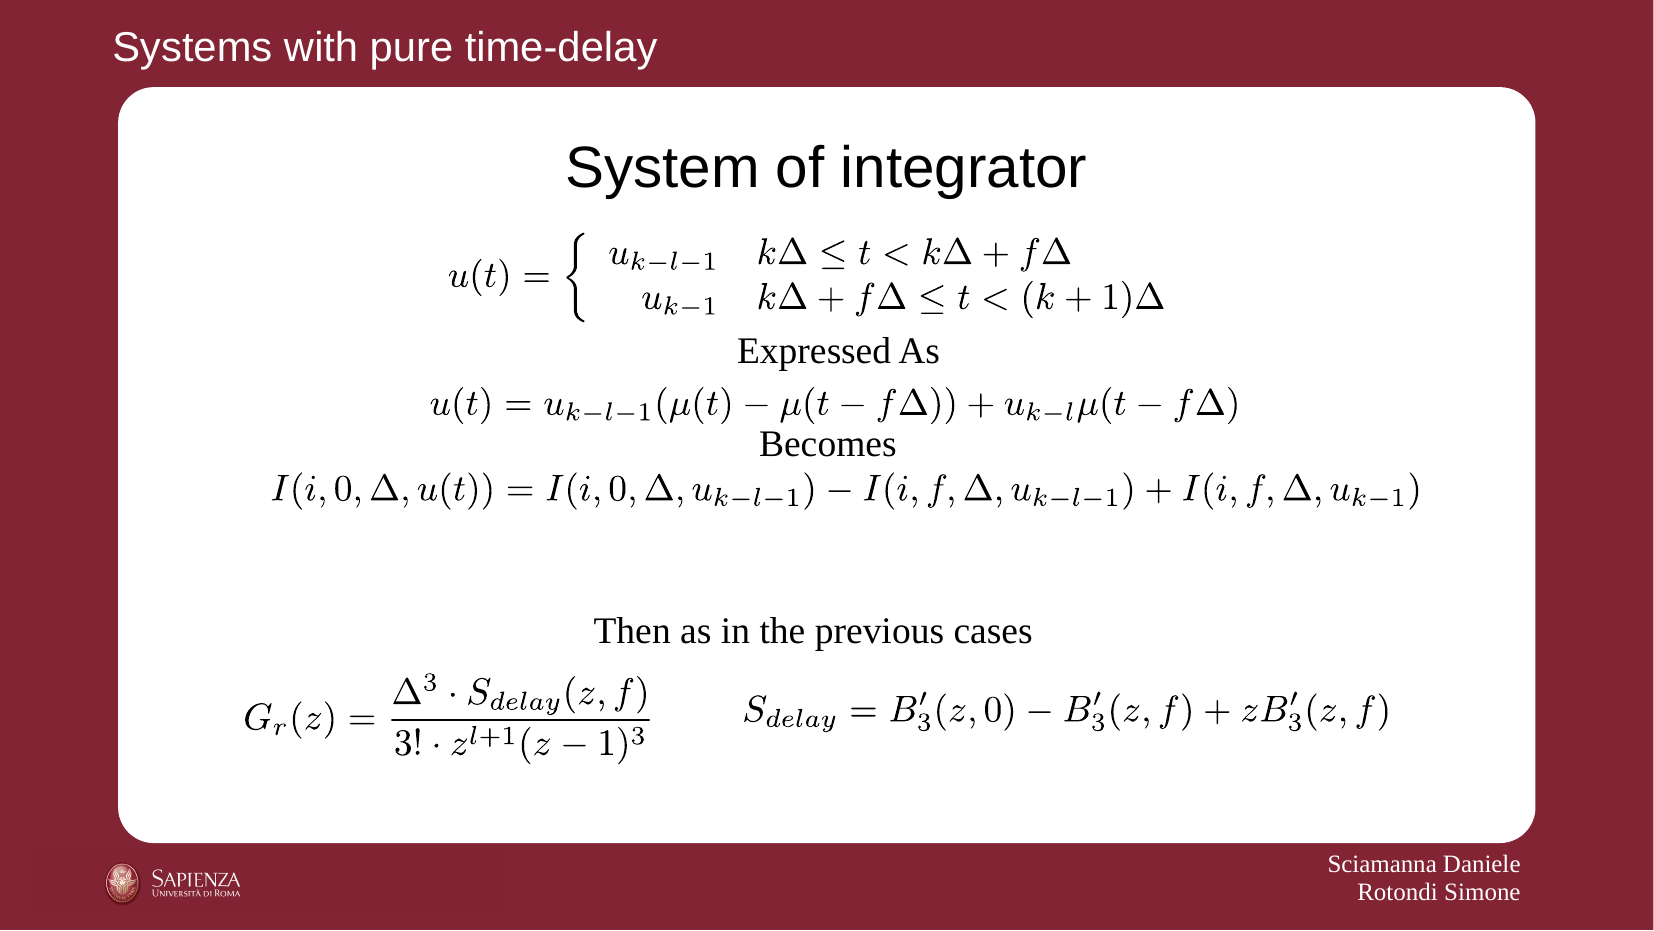

Systems with pure time-delay
# System of integrator
Expressed As
Becomes
Then as in the previous cases
Sciamanna Daniele
Rotondi Simone